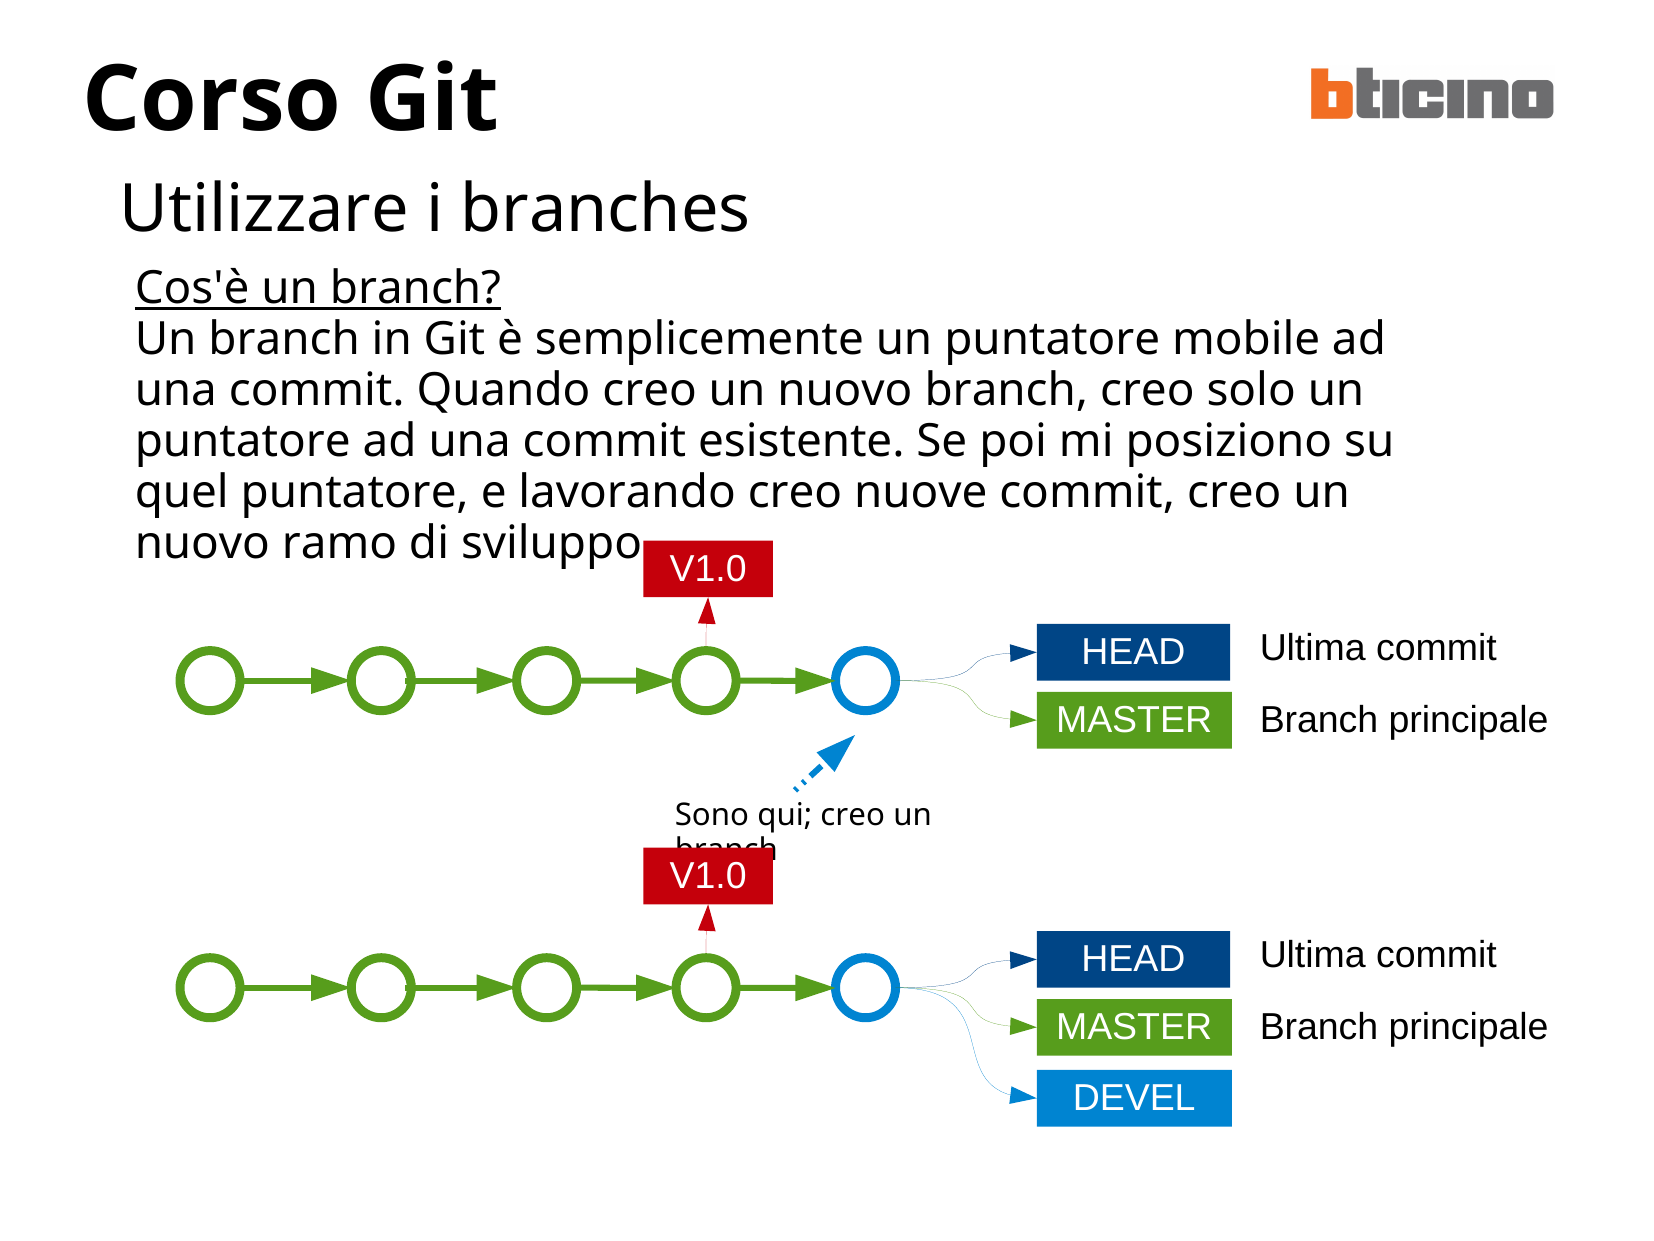

# Corso Git
Utilizzare i branches
Cos'è un branch?
Un branch in Git è semplicemente un puntatore mobile ad una commit. Quando creo un nuovo branch, creo solo un puntatore ad una commit esistente. Se poi mi posiziono su quel puntatore, e lavorando creo nuove commit, creo un nuovo ramo di sviluppo.
V1.0
Ultima commit
HEAD
Branch principale
MASTER
Sono qui; creo un branch
V1.0
Ultima commit
HEAD
Branch principale
MASTER
DEVEL